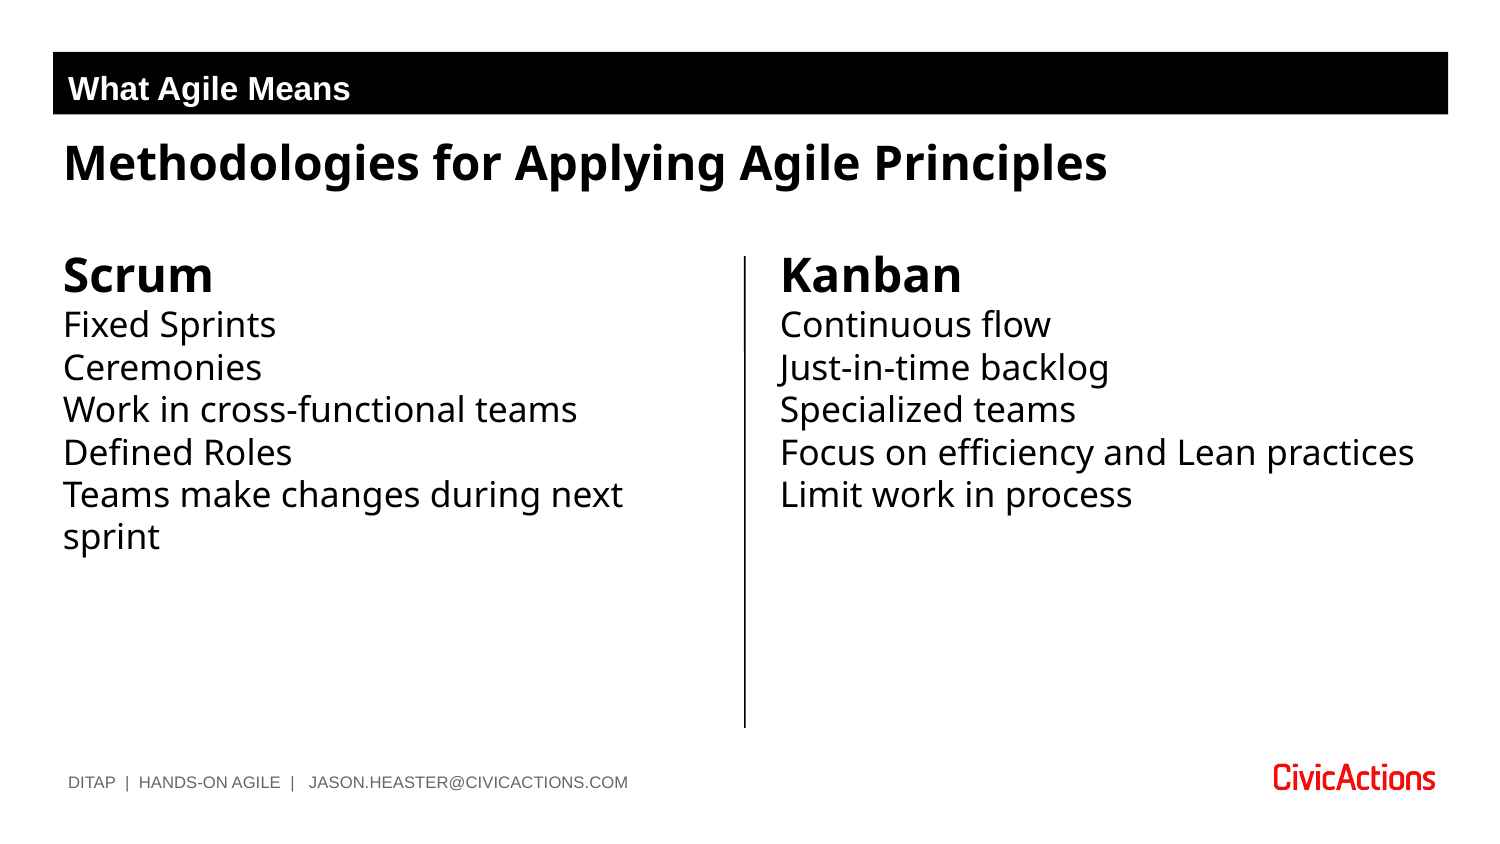

# What Agile Means
Methodologies for Applying Agile Principles
Scrum
Fixed Sprints
Ceremonies
Work in cross-functional teams
Defined Roles
Teams make changes during next sprint
Kanban
Continuous flow
Just-in-time backlog
Specialized teams
Focus on efficiency and Lean practices
Limit work in process